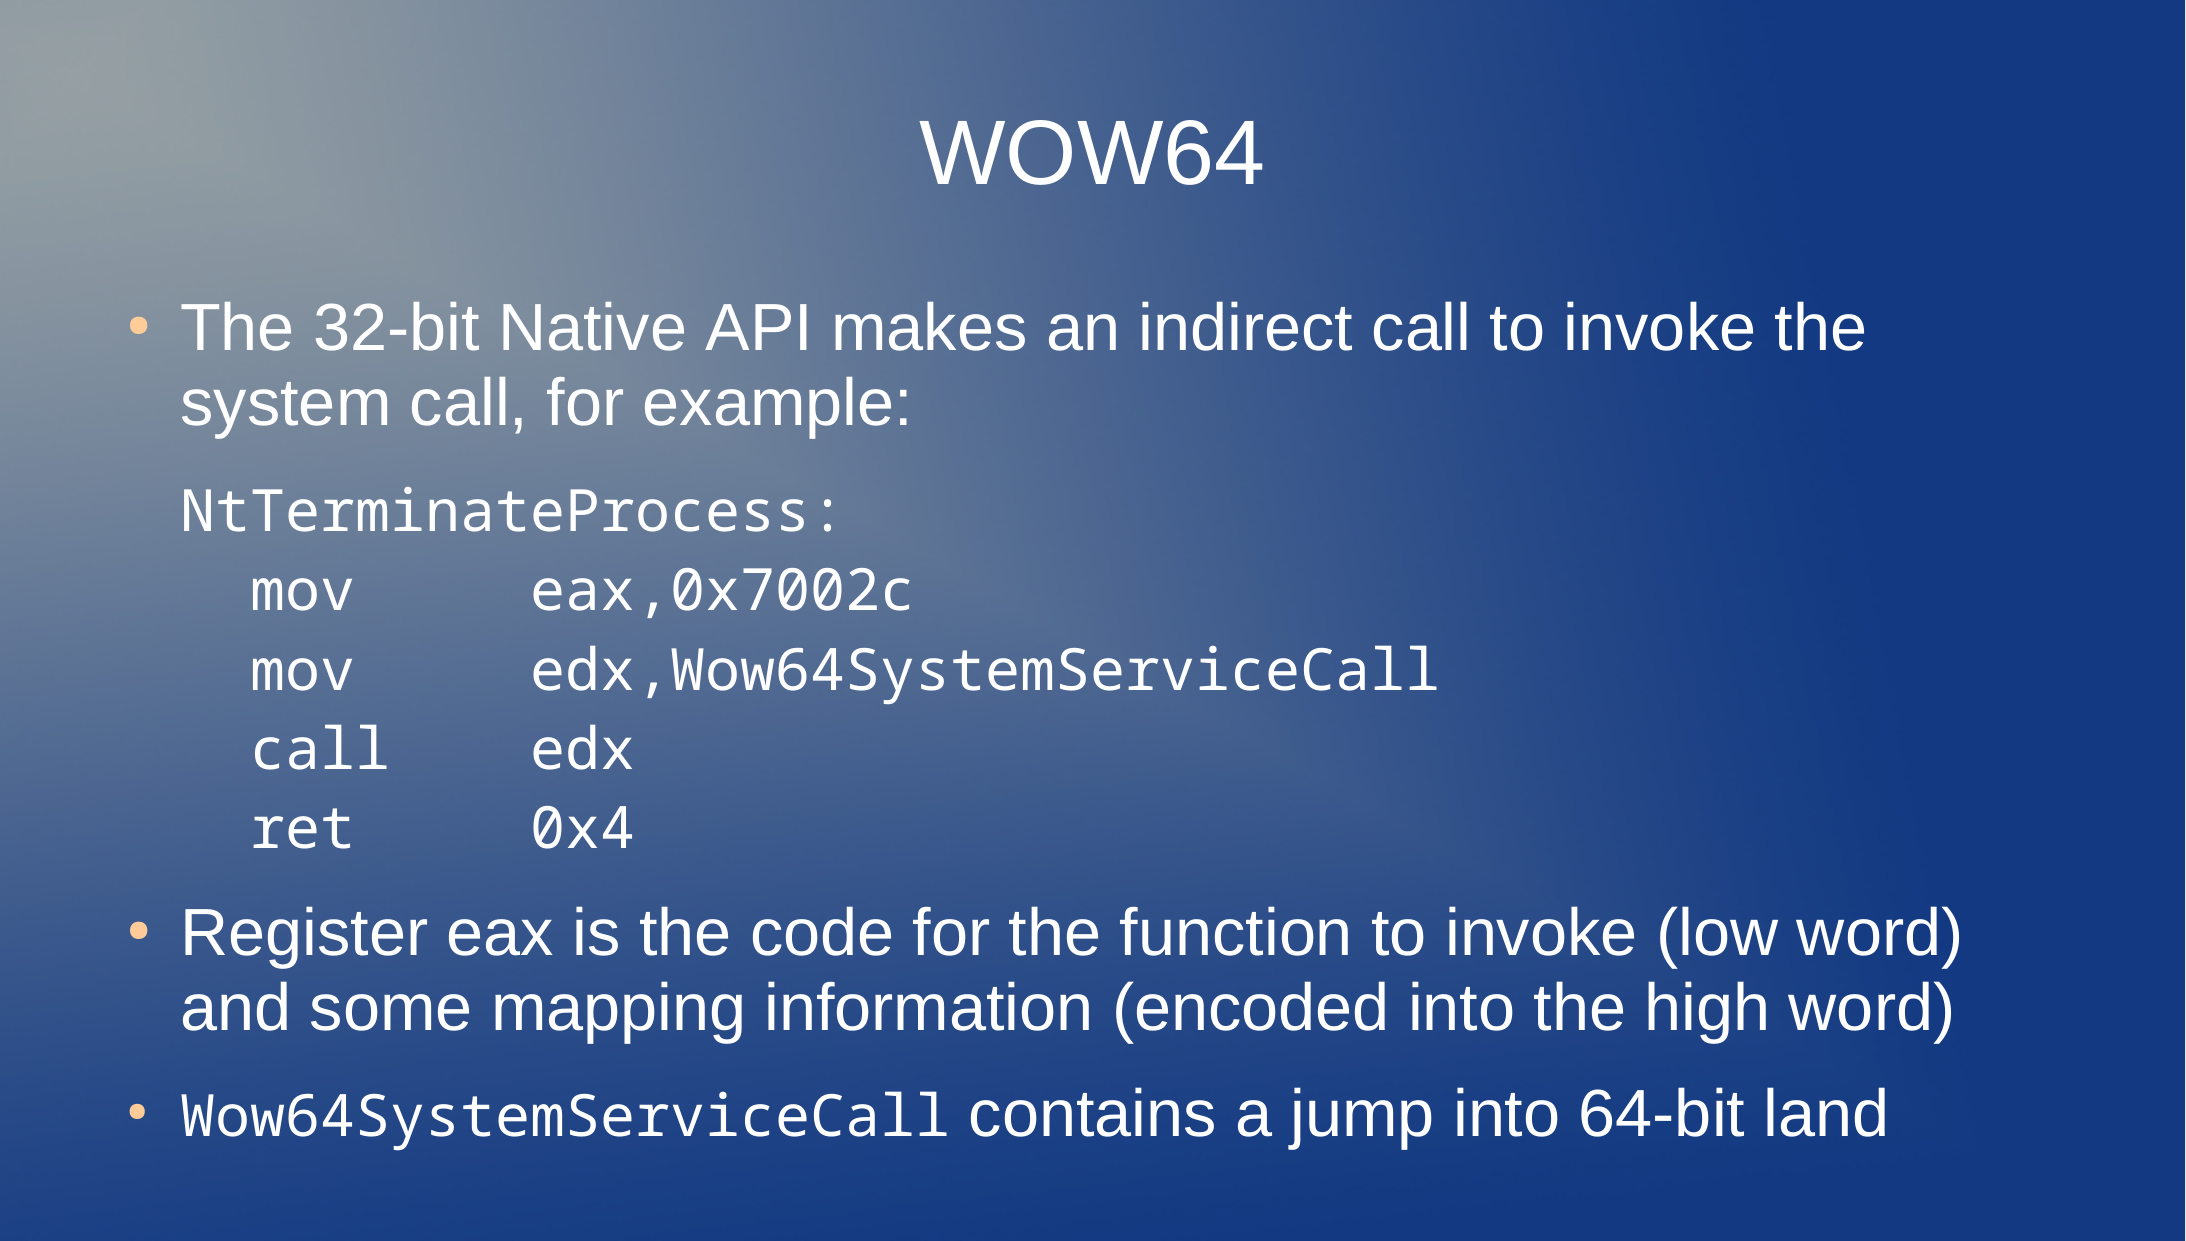

# WOW64
The 32-bit Native API makes an indirect call to invoke the system call, for example:
NtTerminateProcess:
 mov eax,0x7002c
 mov edx,Wow64SystemServiceCall
 call edx
 ret 0x4
Register eax is the code for the function to invoke (low word) and some mapping information (encoded into the high word)
Wow64SystemServiceCall contains a jump into 64-bit land